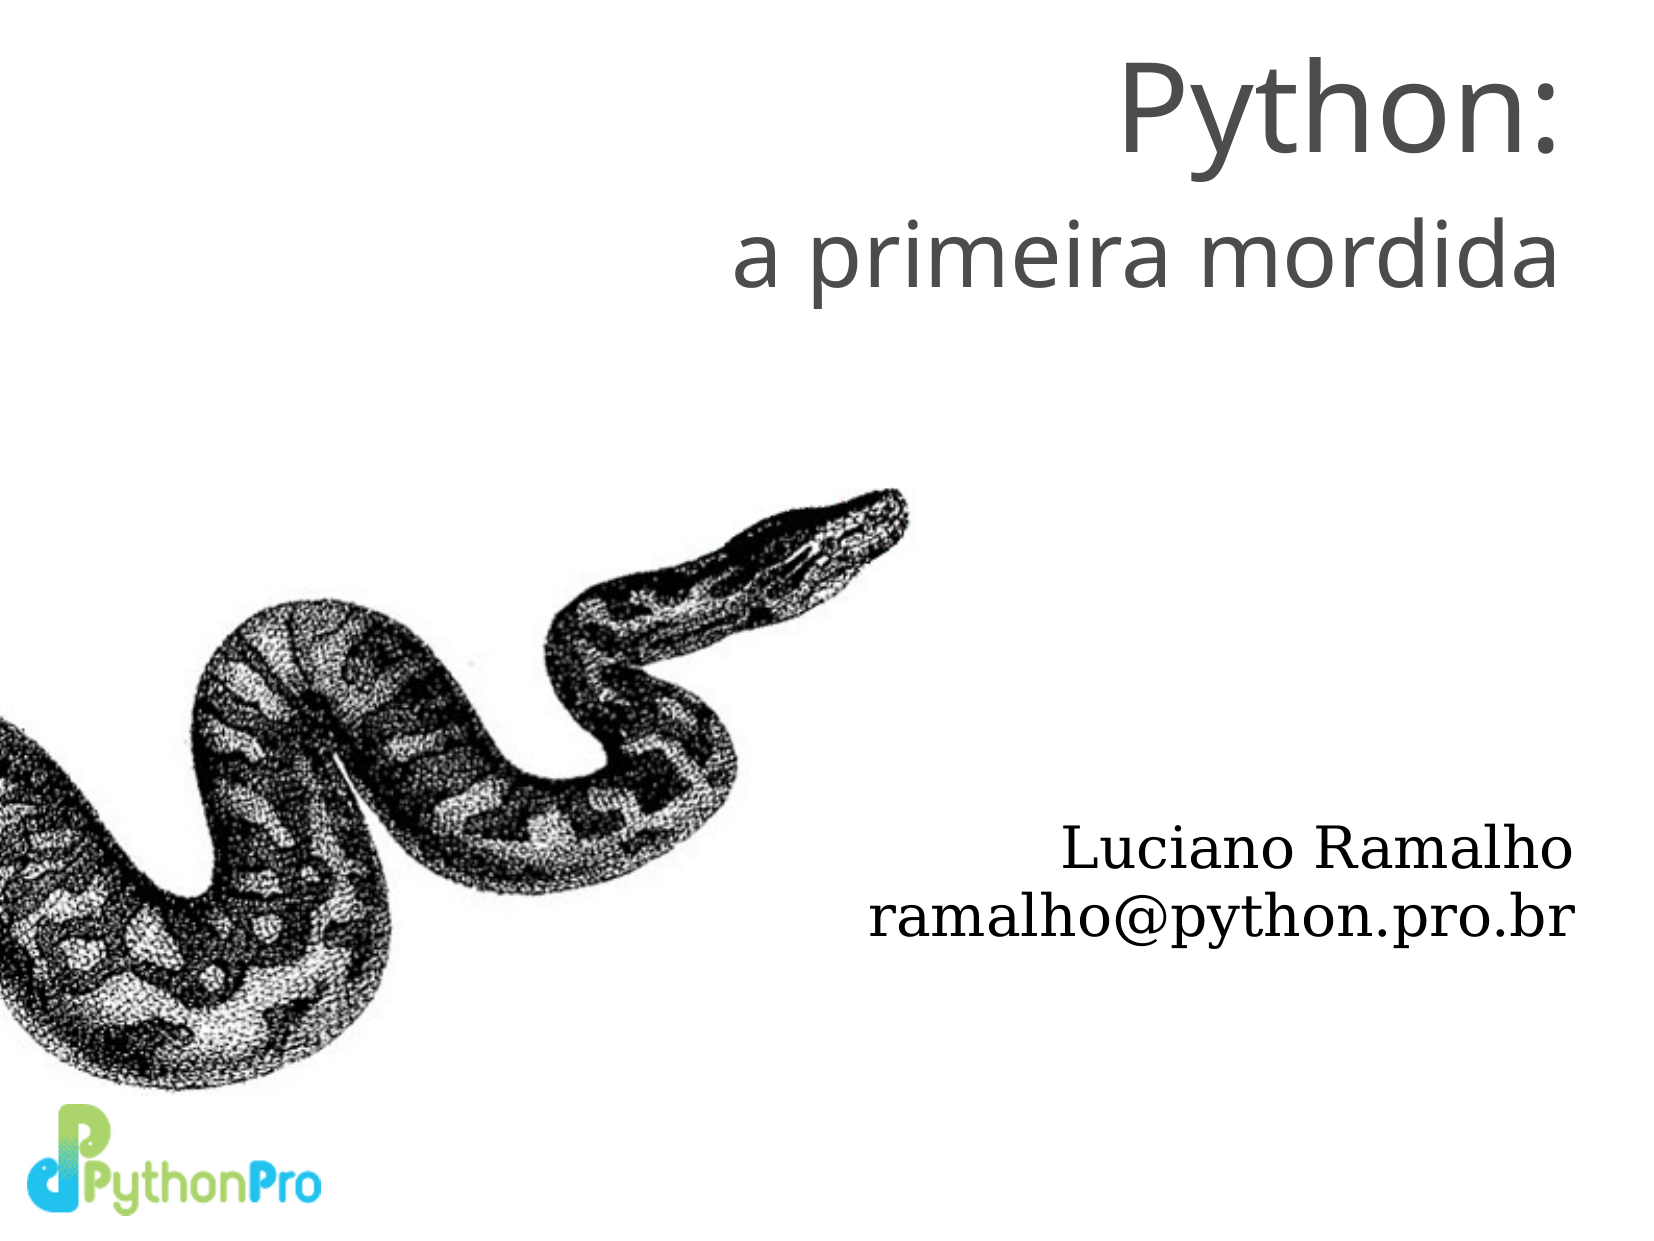

# Python: a primeira mordida
Luciano Ramalho
ramalho@python.pro.br